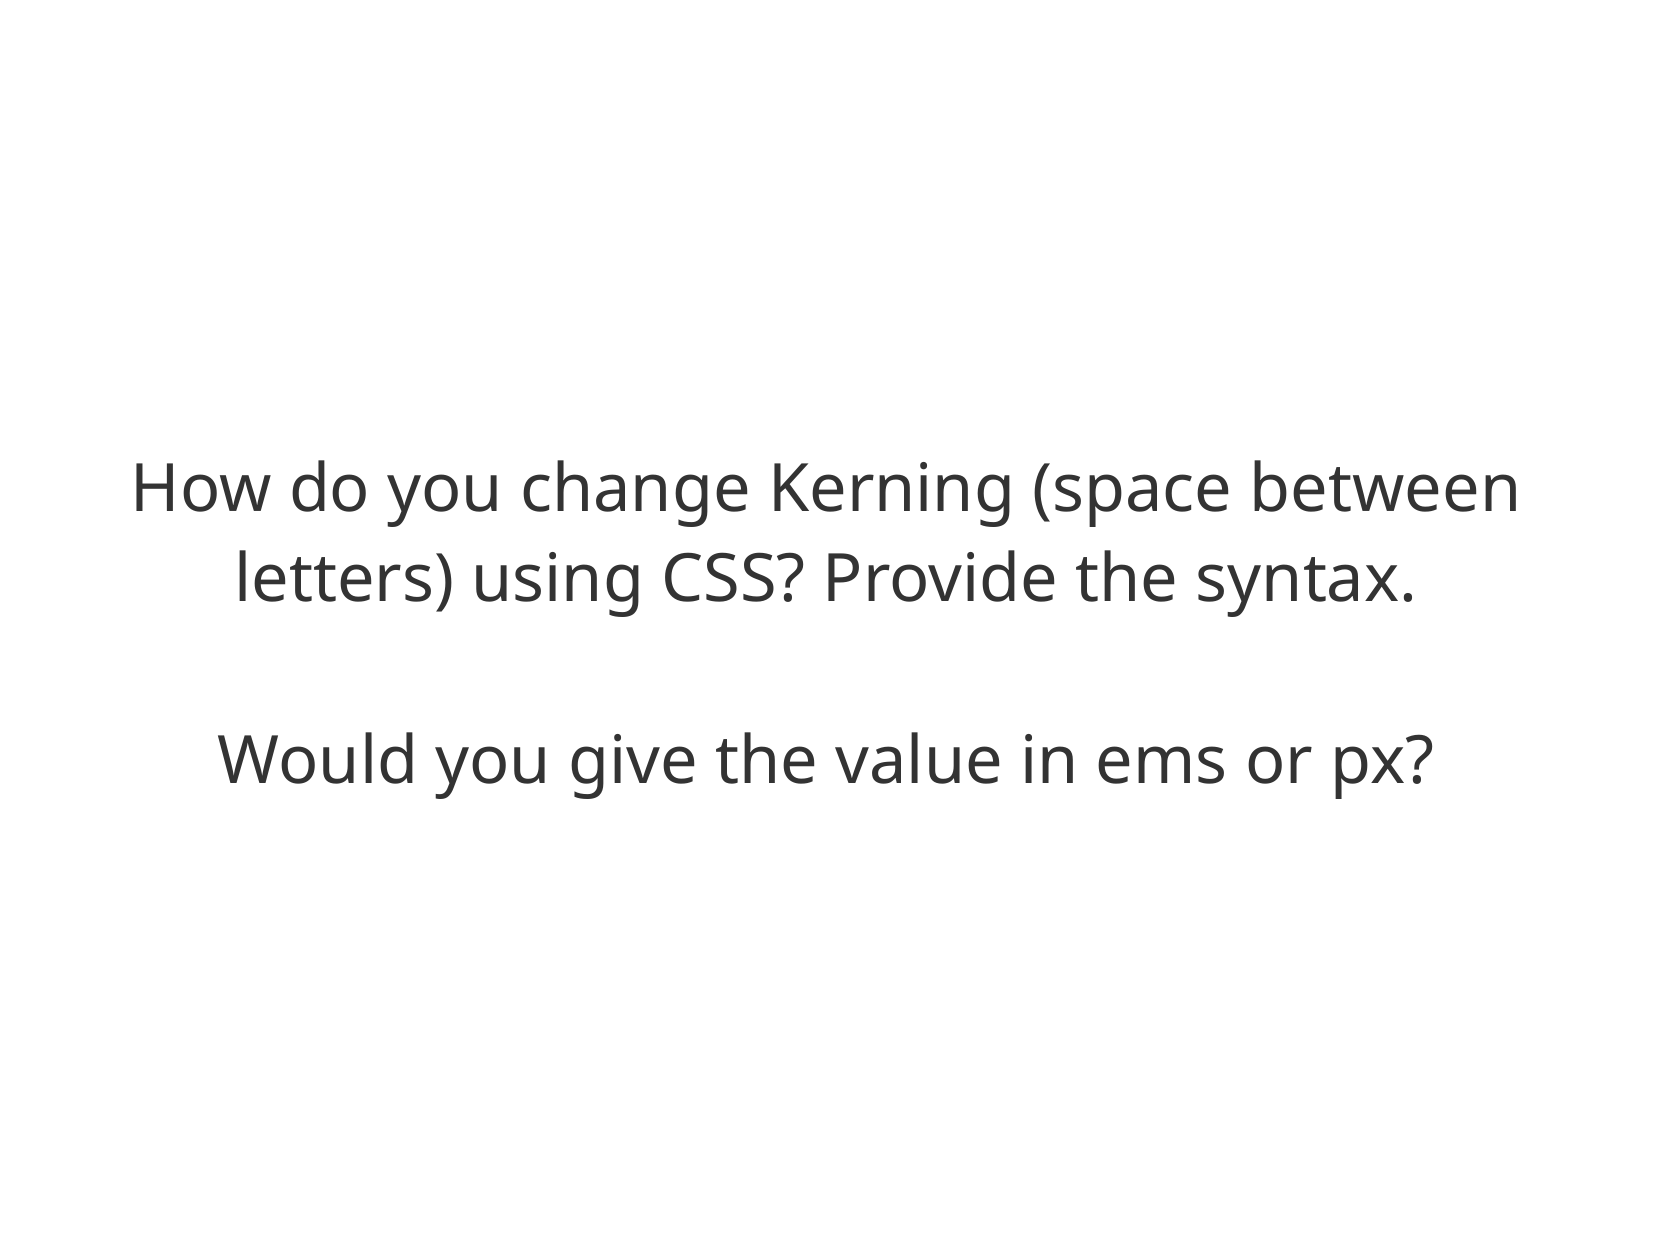

# How do you change Kerning (space between letters) using CSS? Provide the syntax.
Would you give the value in ems or px?